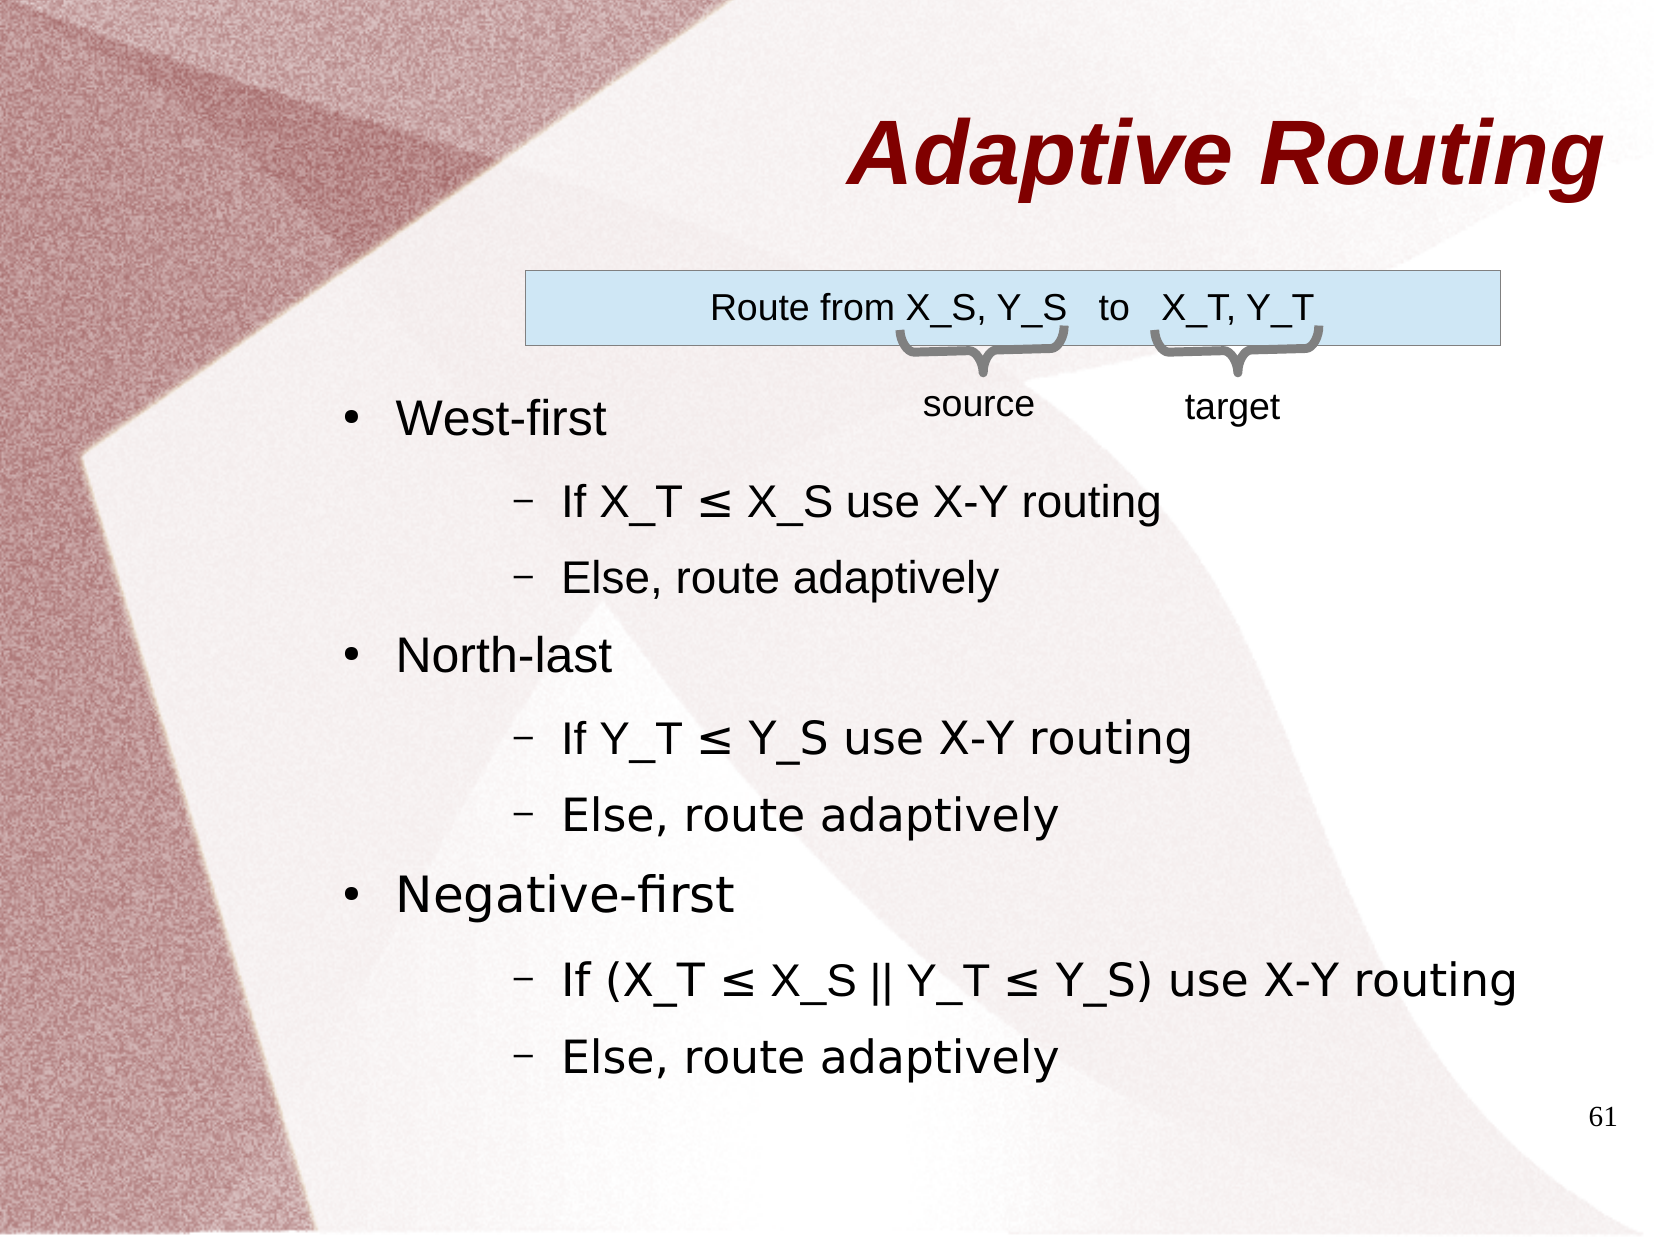

# Adaptive Routing
Route from X_S, Y_S to X_T, Y_T
source
target
West-first
If X_T ≤ X_S use X-Y routing
Else, route adaptively
North-last
If Y_T ≤ Y_S use X-Y routing
Else, route adaptively
Negative-first
If (X_T ≤ X_S || Y_T ≤ Y_S) use X-Y routing
Else, route adaptively
61